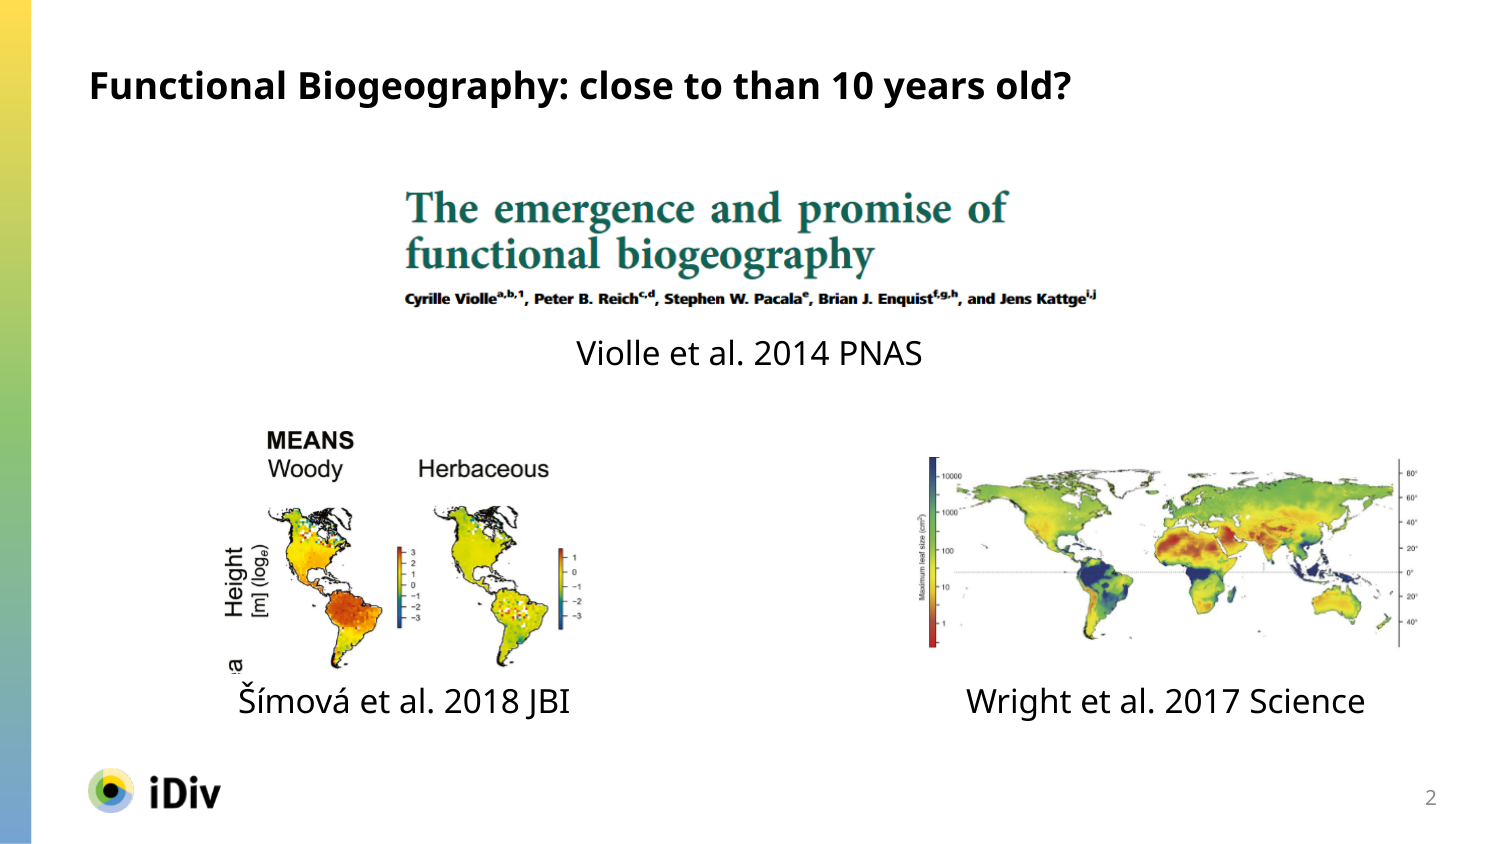

# Functional Biogeography: close to than 10 years old?
Violle et al. 2014 PNAS
Wright et al. 2017 Science
Šímová et al. 2018 JBI